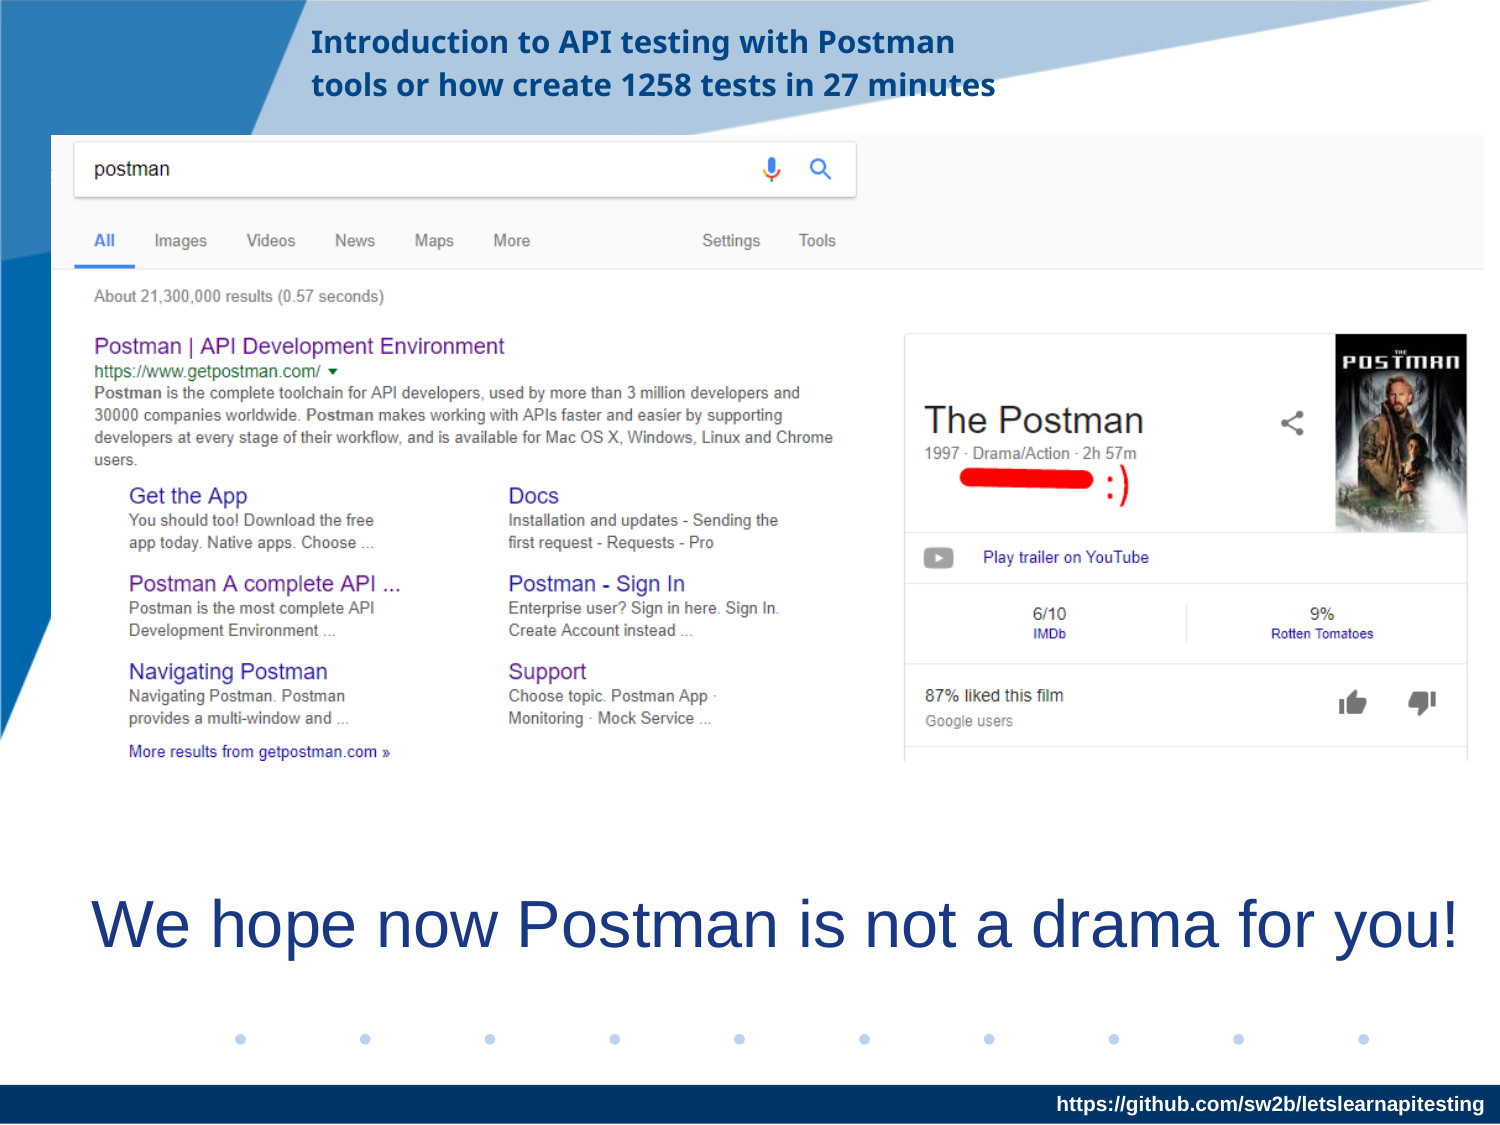

Introduction to API testing with Postman tools or how create 1258 tests in 27 minutes
We hope now Postman is not a drama for you!